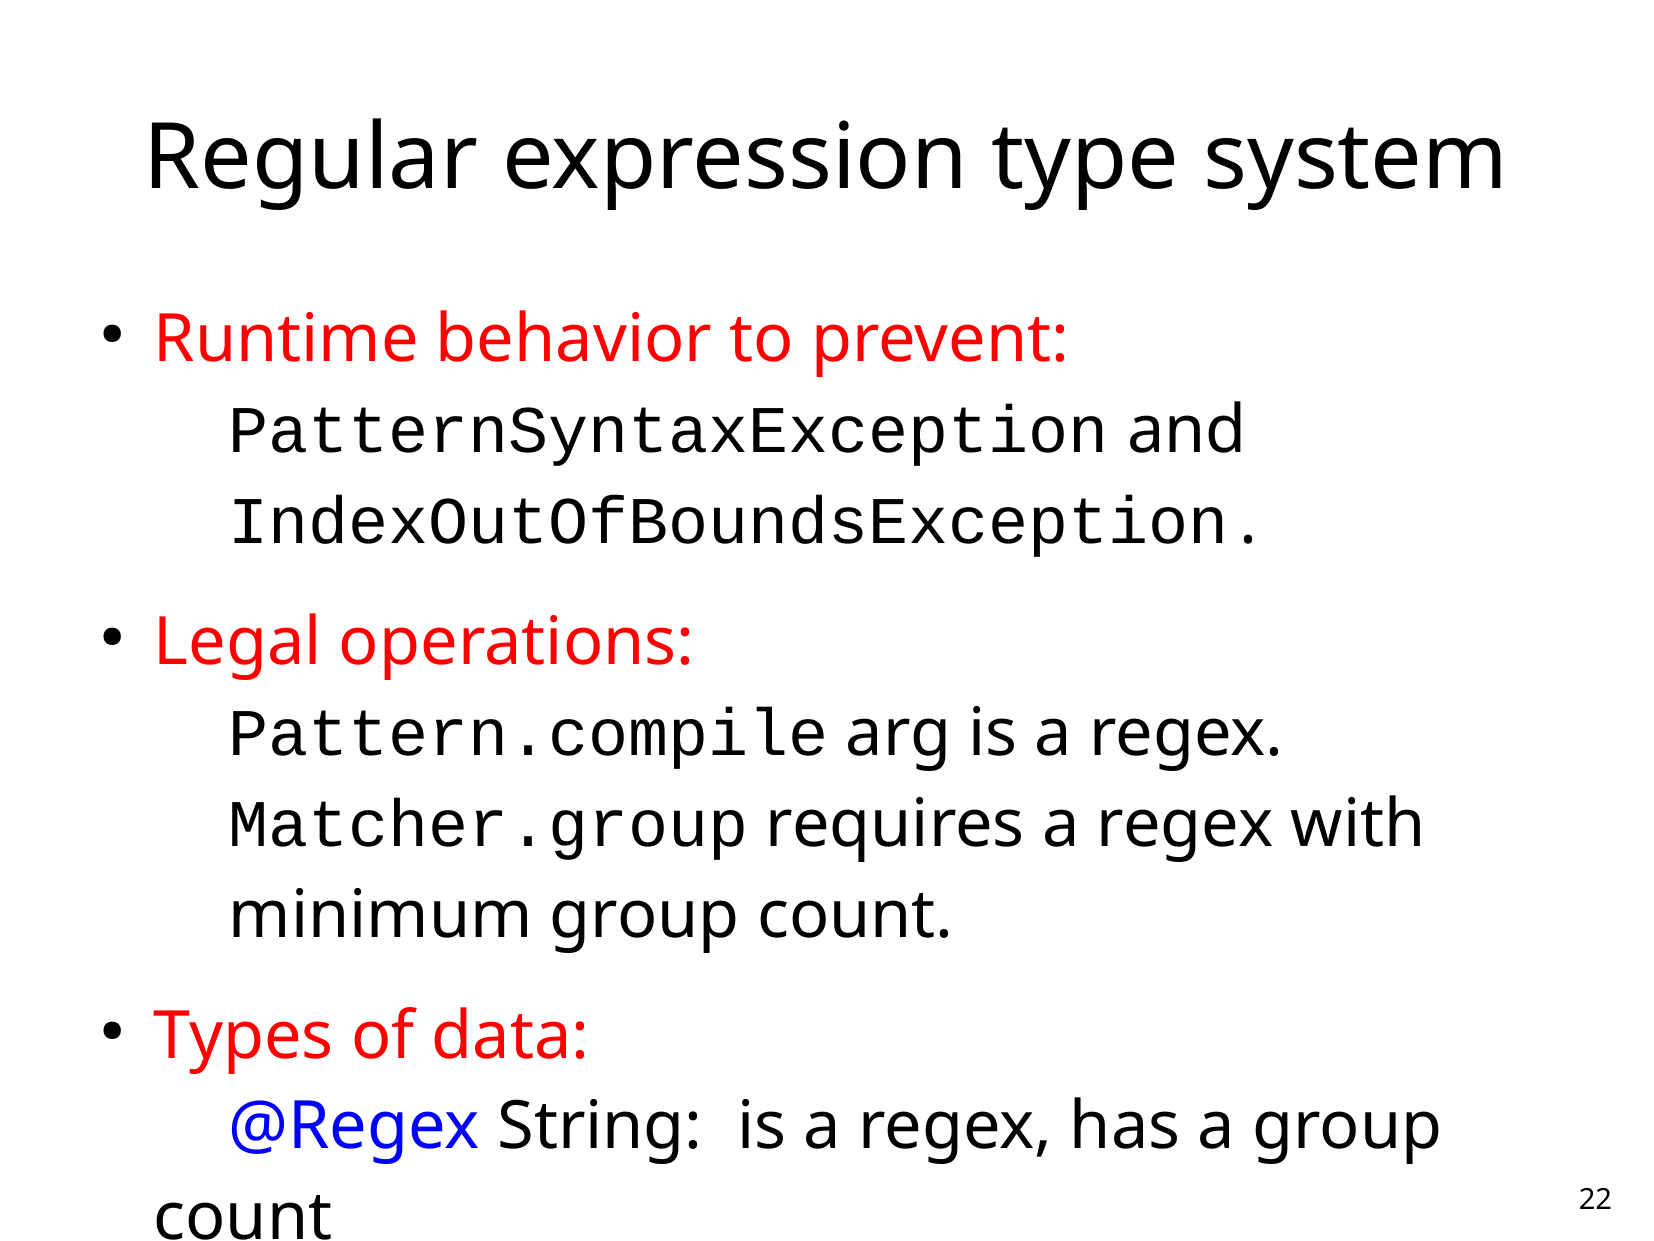

# Regular expression type system
Runtime behavior to prevent:
	PatternSyntaxException and
	IndexOutOfBoundsException.
Legal operations:
	Pattern.compile arg is a regex.
	Matcher.group requires a regex with
	minimum group count.
Types of data:
	@Regex String: is a regex, has a group count
	@Unqualified String: might not be a regex
22